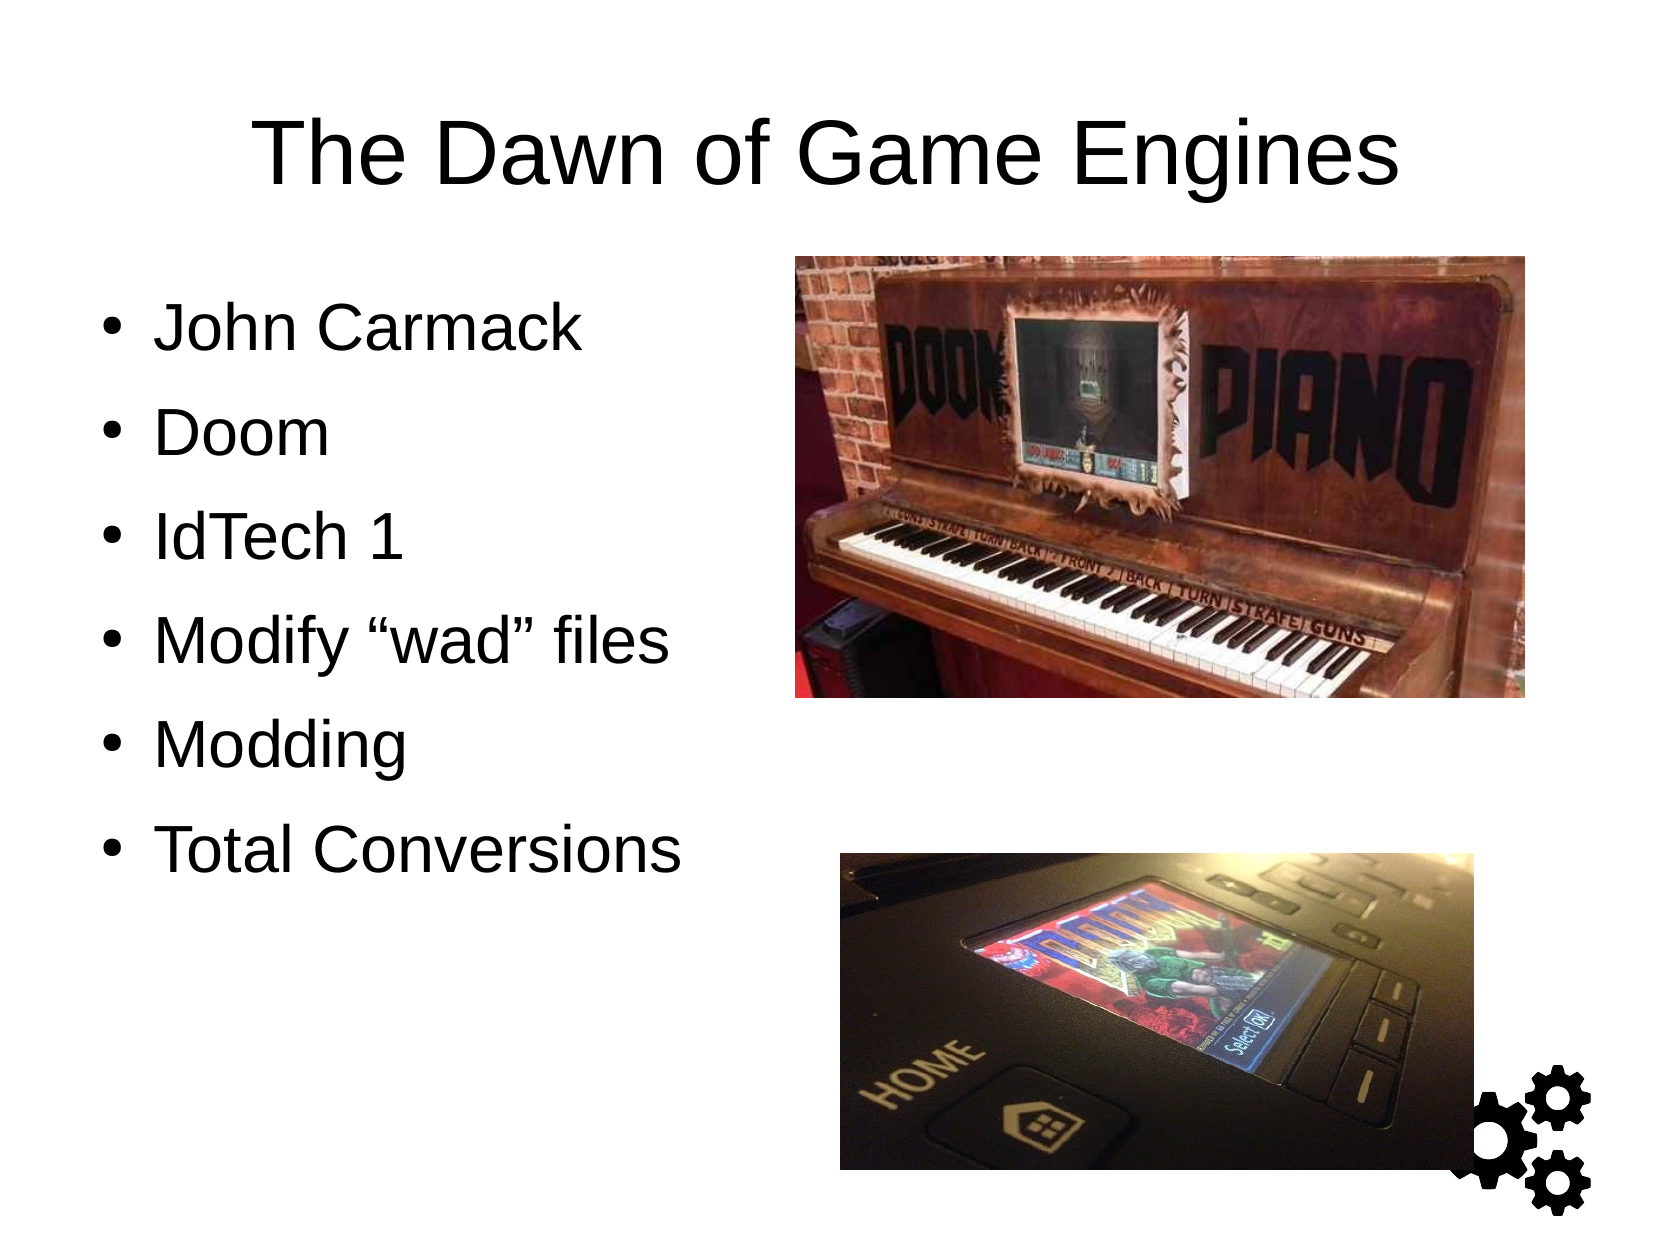

# The Dawn of Game Engines
John Carmack
Doom
IdTech 1
Modify “wad” files
Modding
Total Conversions